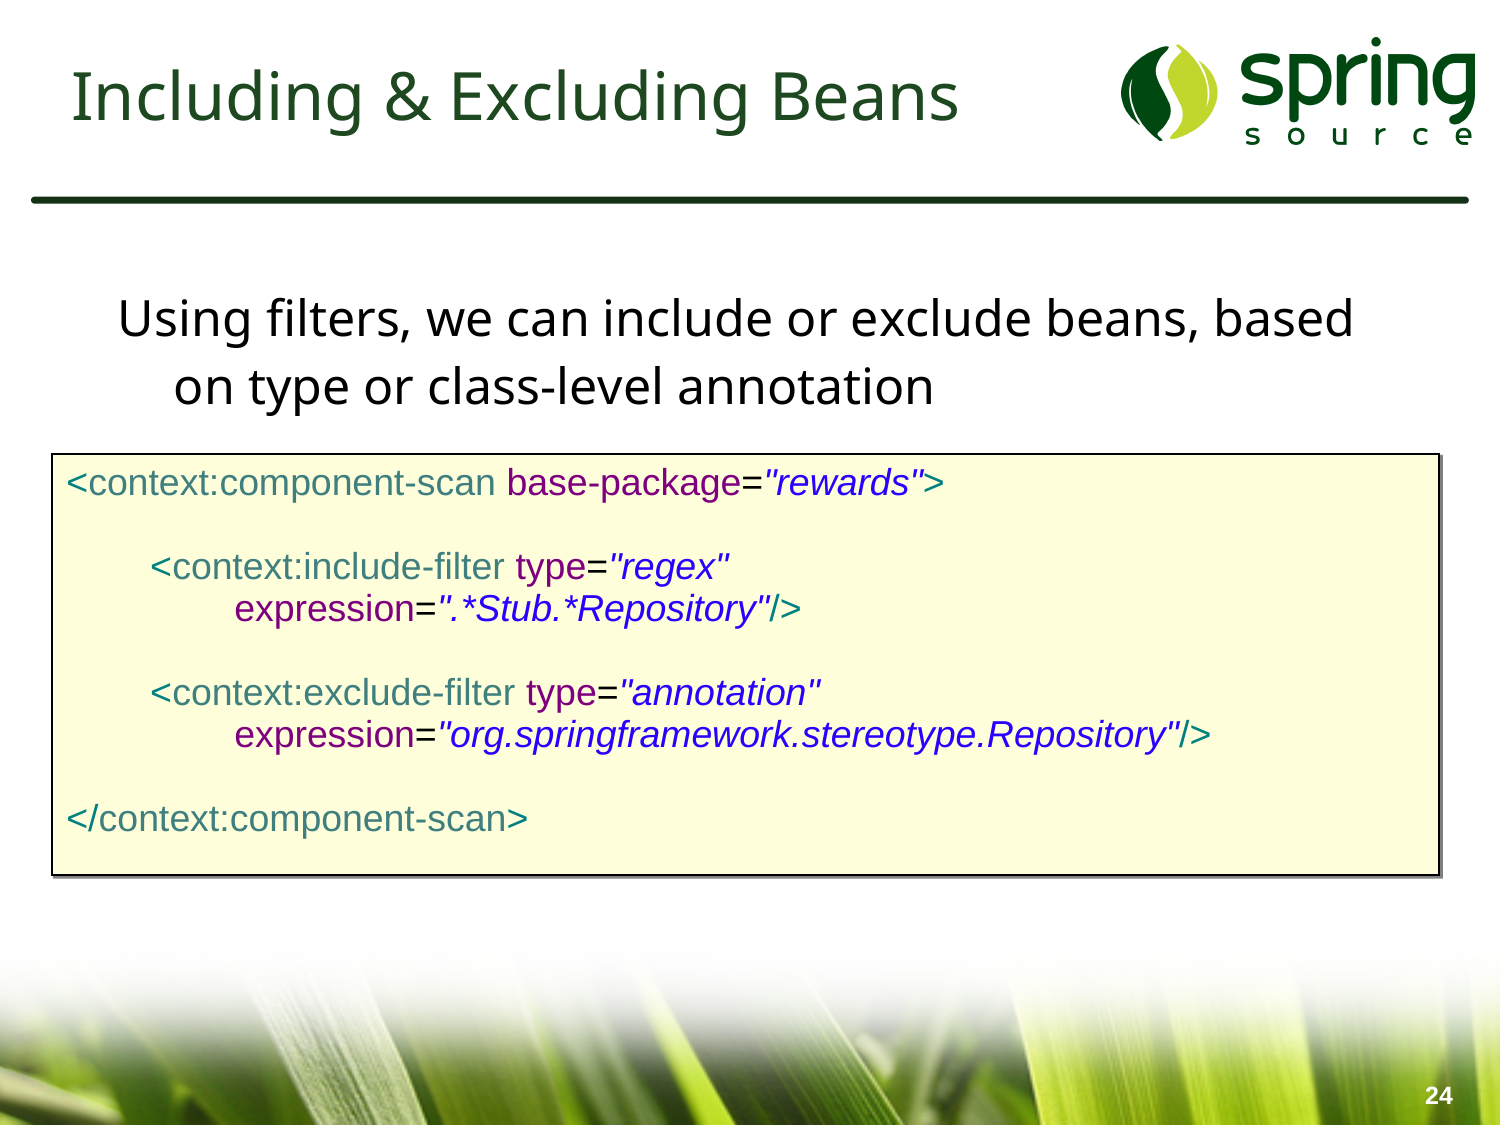

# Including & Excluding Beans
Using filters, we can include or exclude beans, based on type or class-level annotation
<context:component-scan base-package="rewards">
 <context:include-filter type="regex"
 expression=".*Stub.*Repository"/>
 <context:exclude-filter type="annotation"
 expression="org.springframework.stereotype.Repository"/>
</context:component-scan>